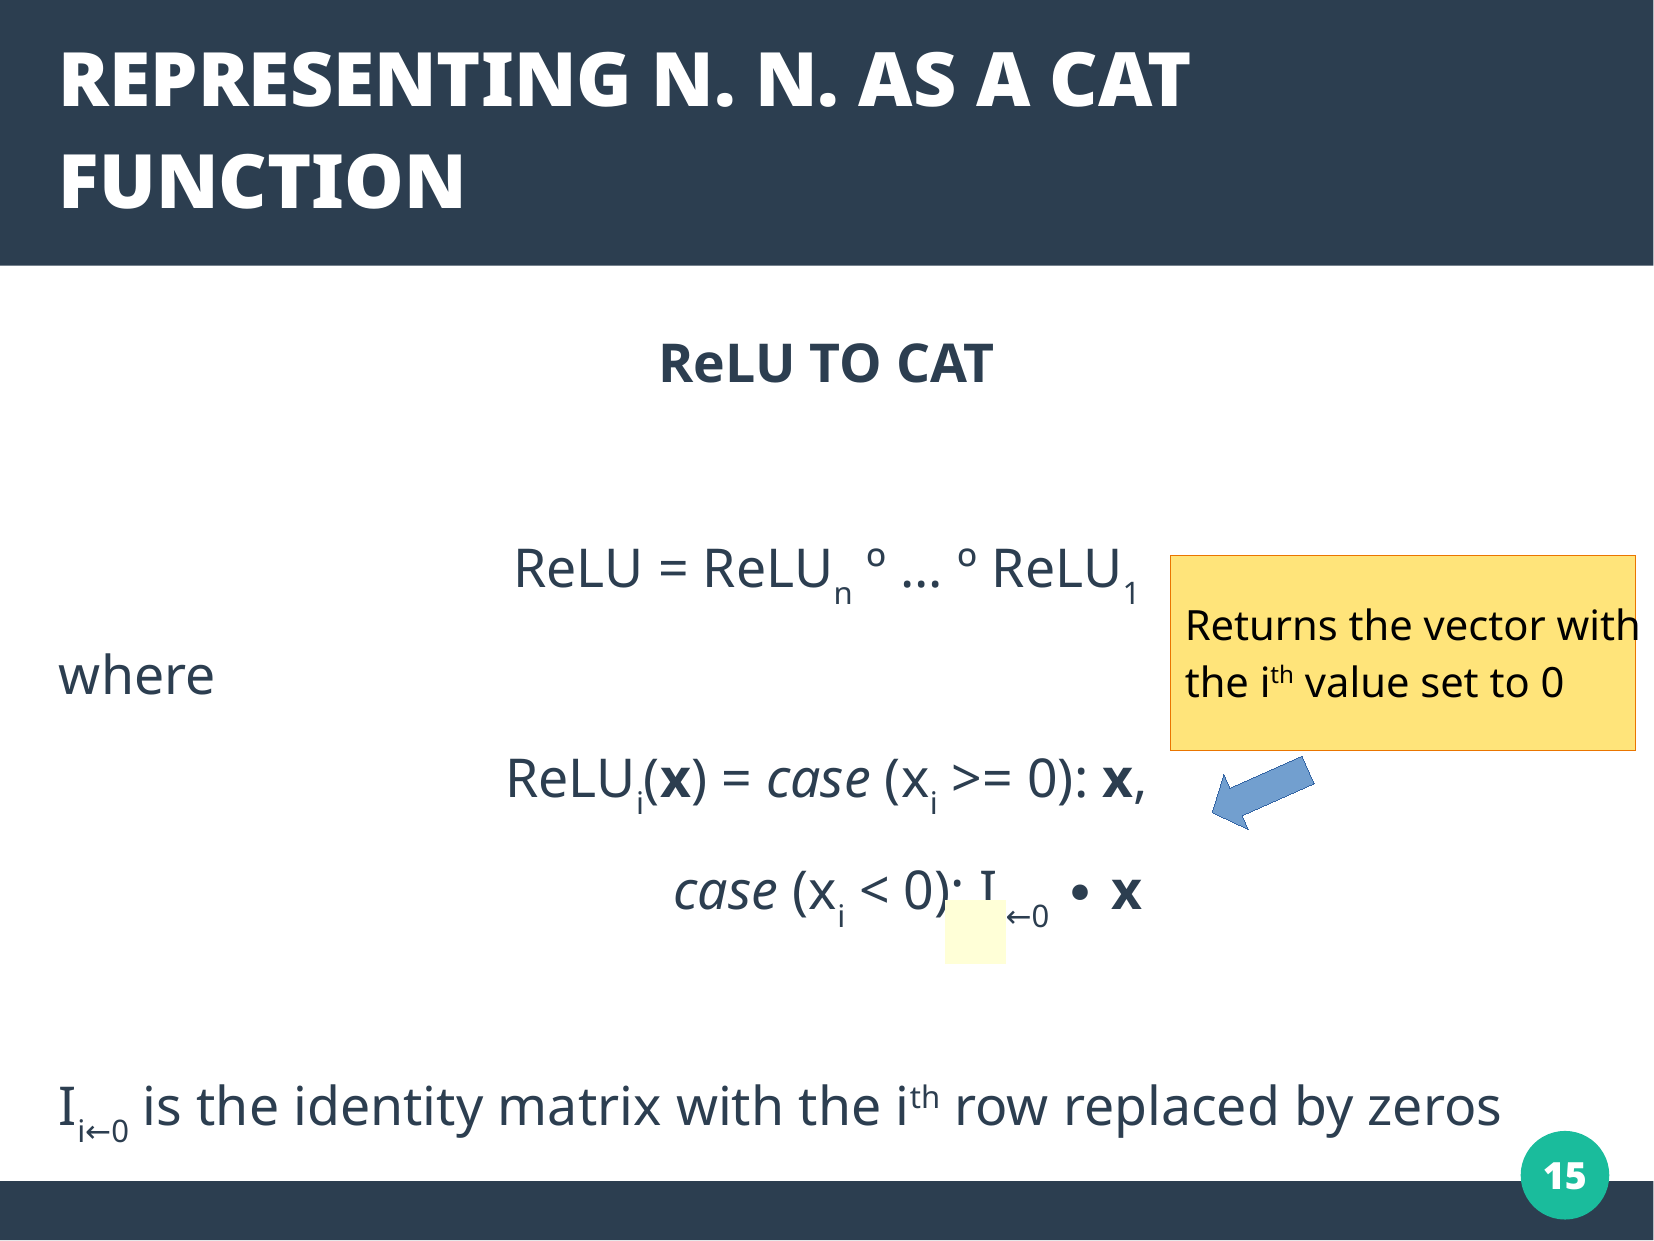

# REPRESENTING N. N. AS A CAT FUNCTION
ReLU TO CAT
ReLU = ReLUn º … º ReLU1
where
ReLUi(x) = case (xi >= 0): x,
 			 	 case (xi < 0): Ii←0 ∙ x
Ii←0 is the identity matrix with the ith row replaced by zeros
Returns the vector with
the ith value set to 0
15